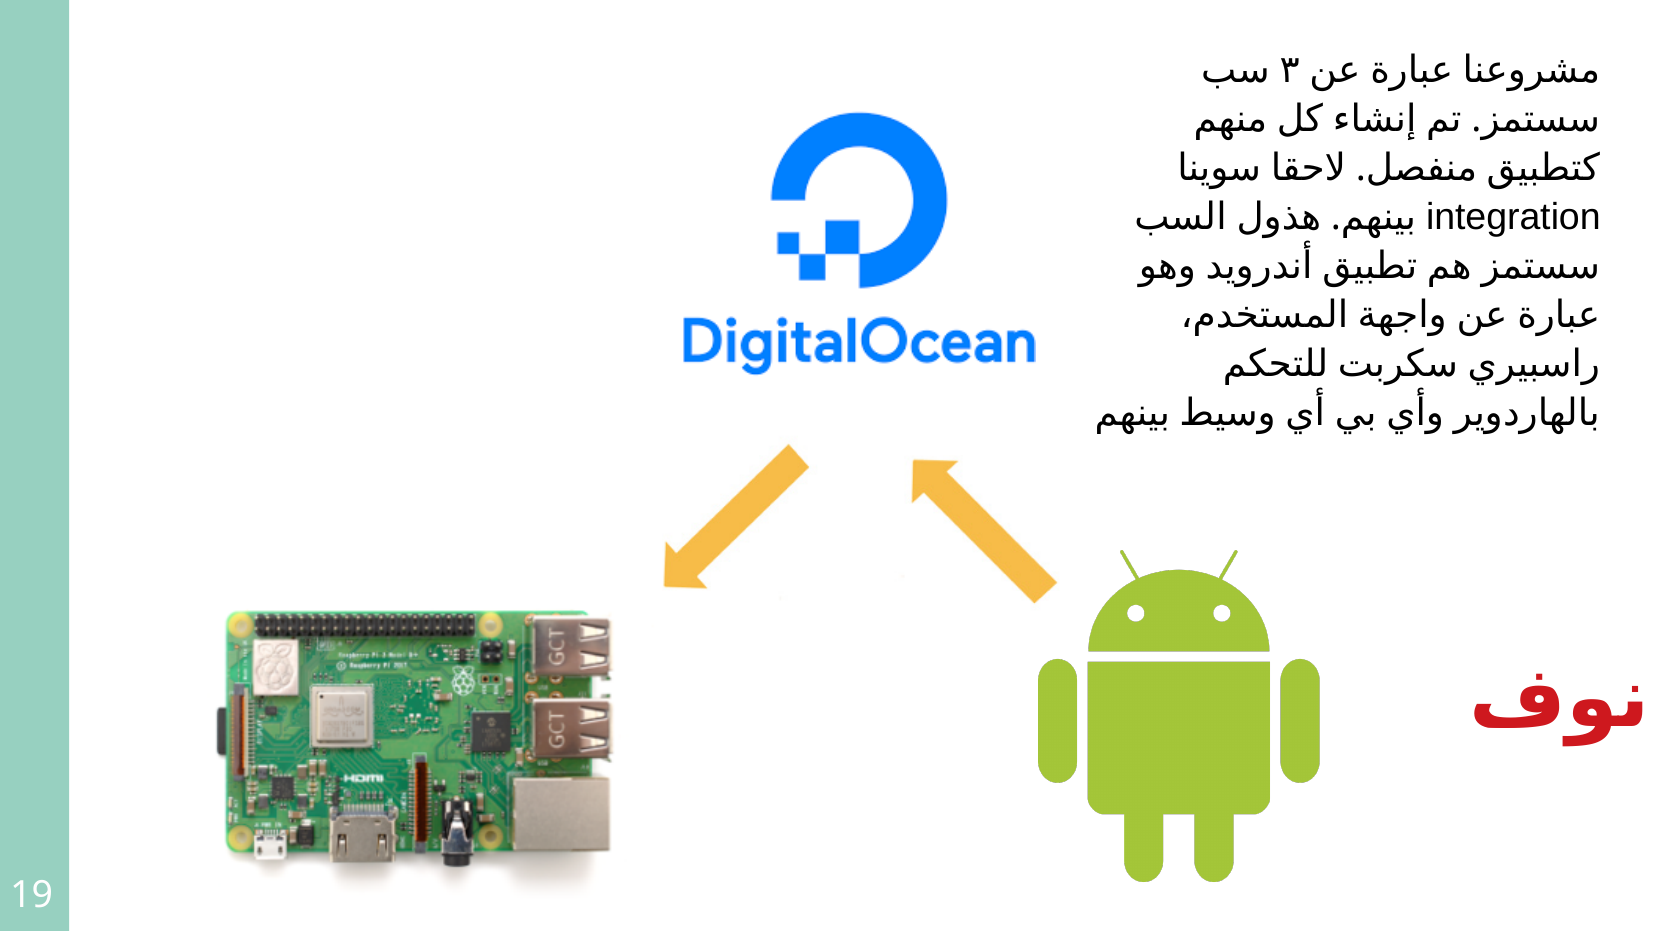

مشروعنا عبارة عن ٣ سب سستمز. تم إنشاء كل منهم كتطبيق منفصل. لاحقا سوينا integration بينهم. هذول السب سستمز هم تطبيق أندرويد وهو عبارة عن واجهة المستخدم، راسبيري سكربت للتحكم بالهاردوير وأي بي أي وسيط بينهم
نوف